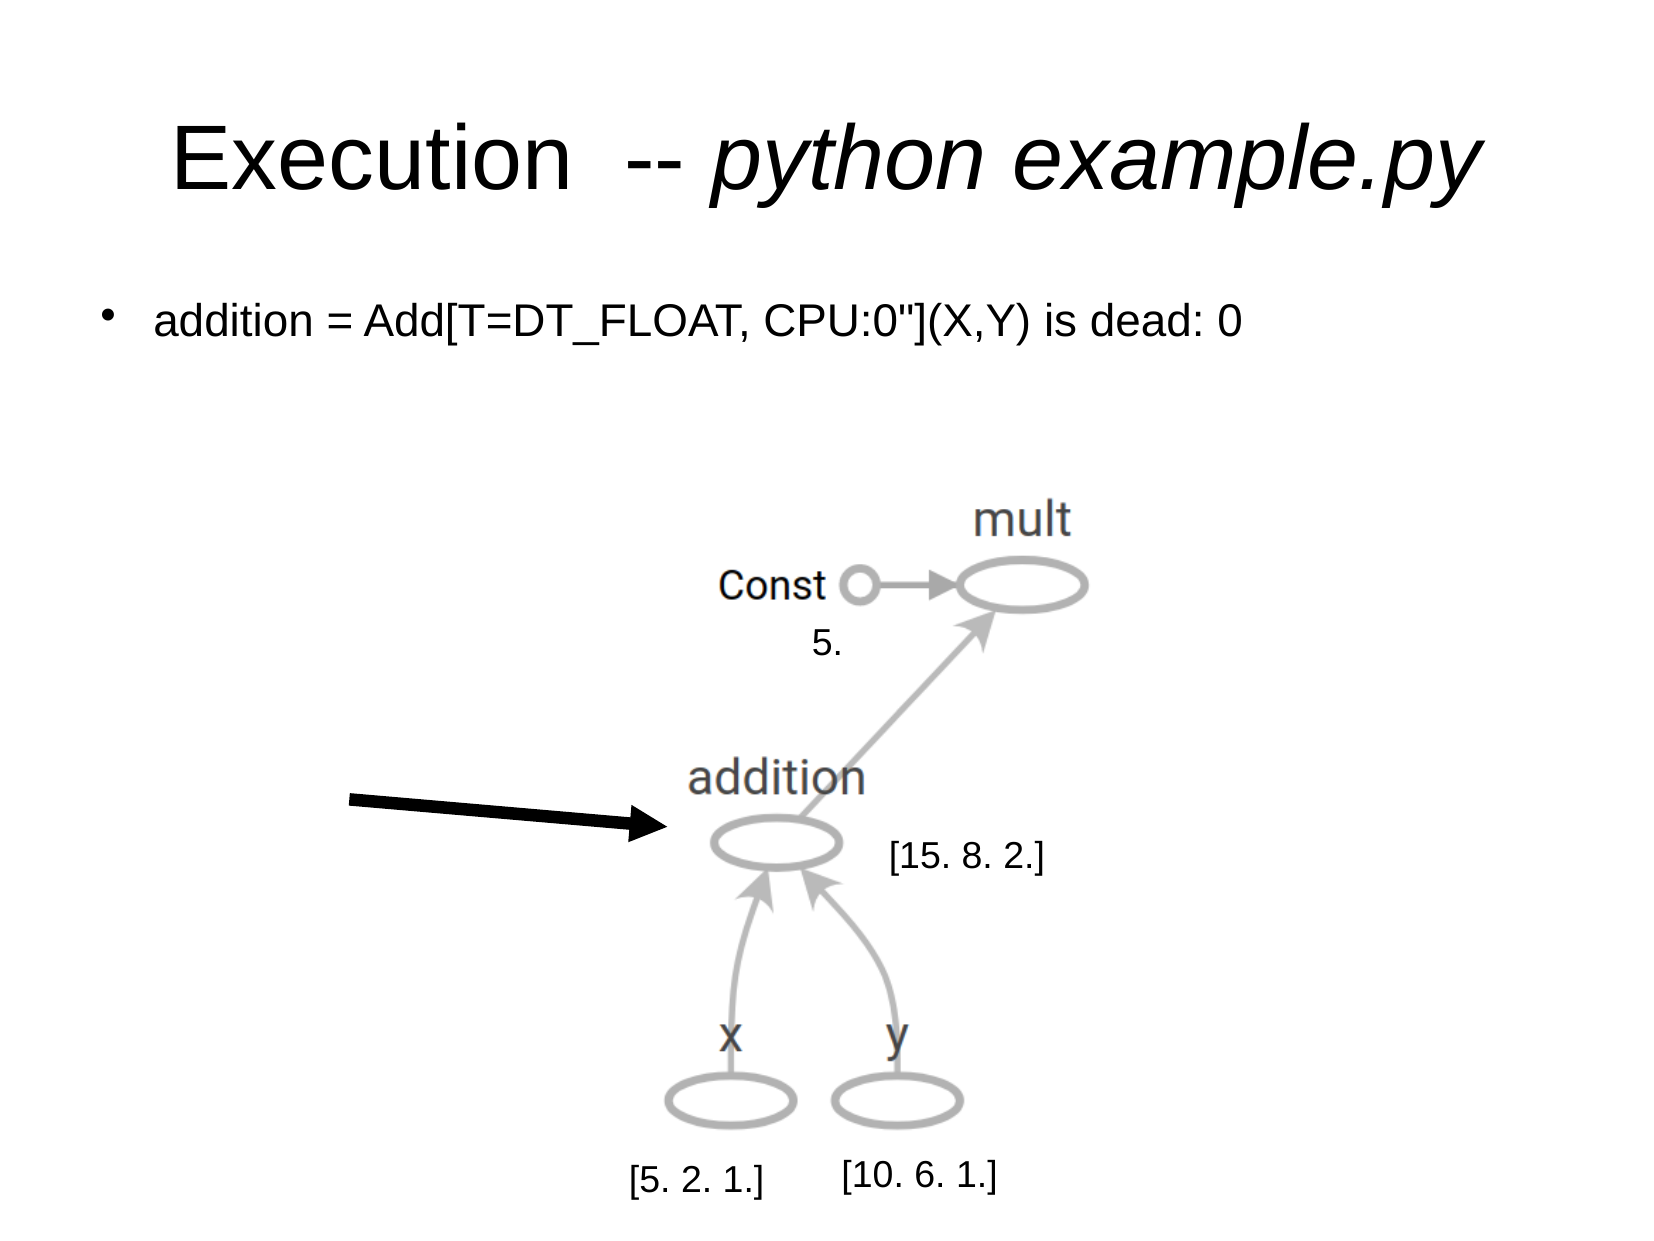

Execution -- python example.py
addition = Add[T=DT_FLOAT, CPU:0"](X,Y) is dead: 0
5.
[15. 8. 2.]
[10. 6. 1.]
[5. 2. 1.]